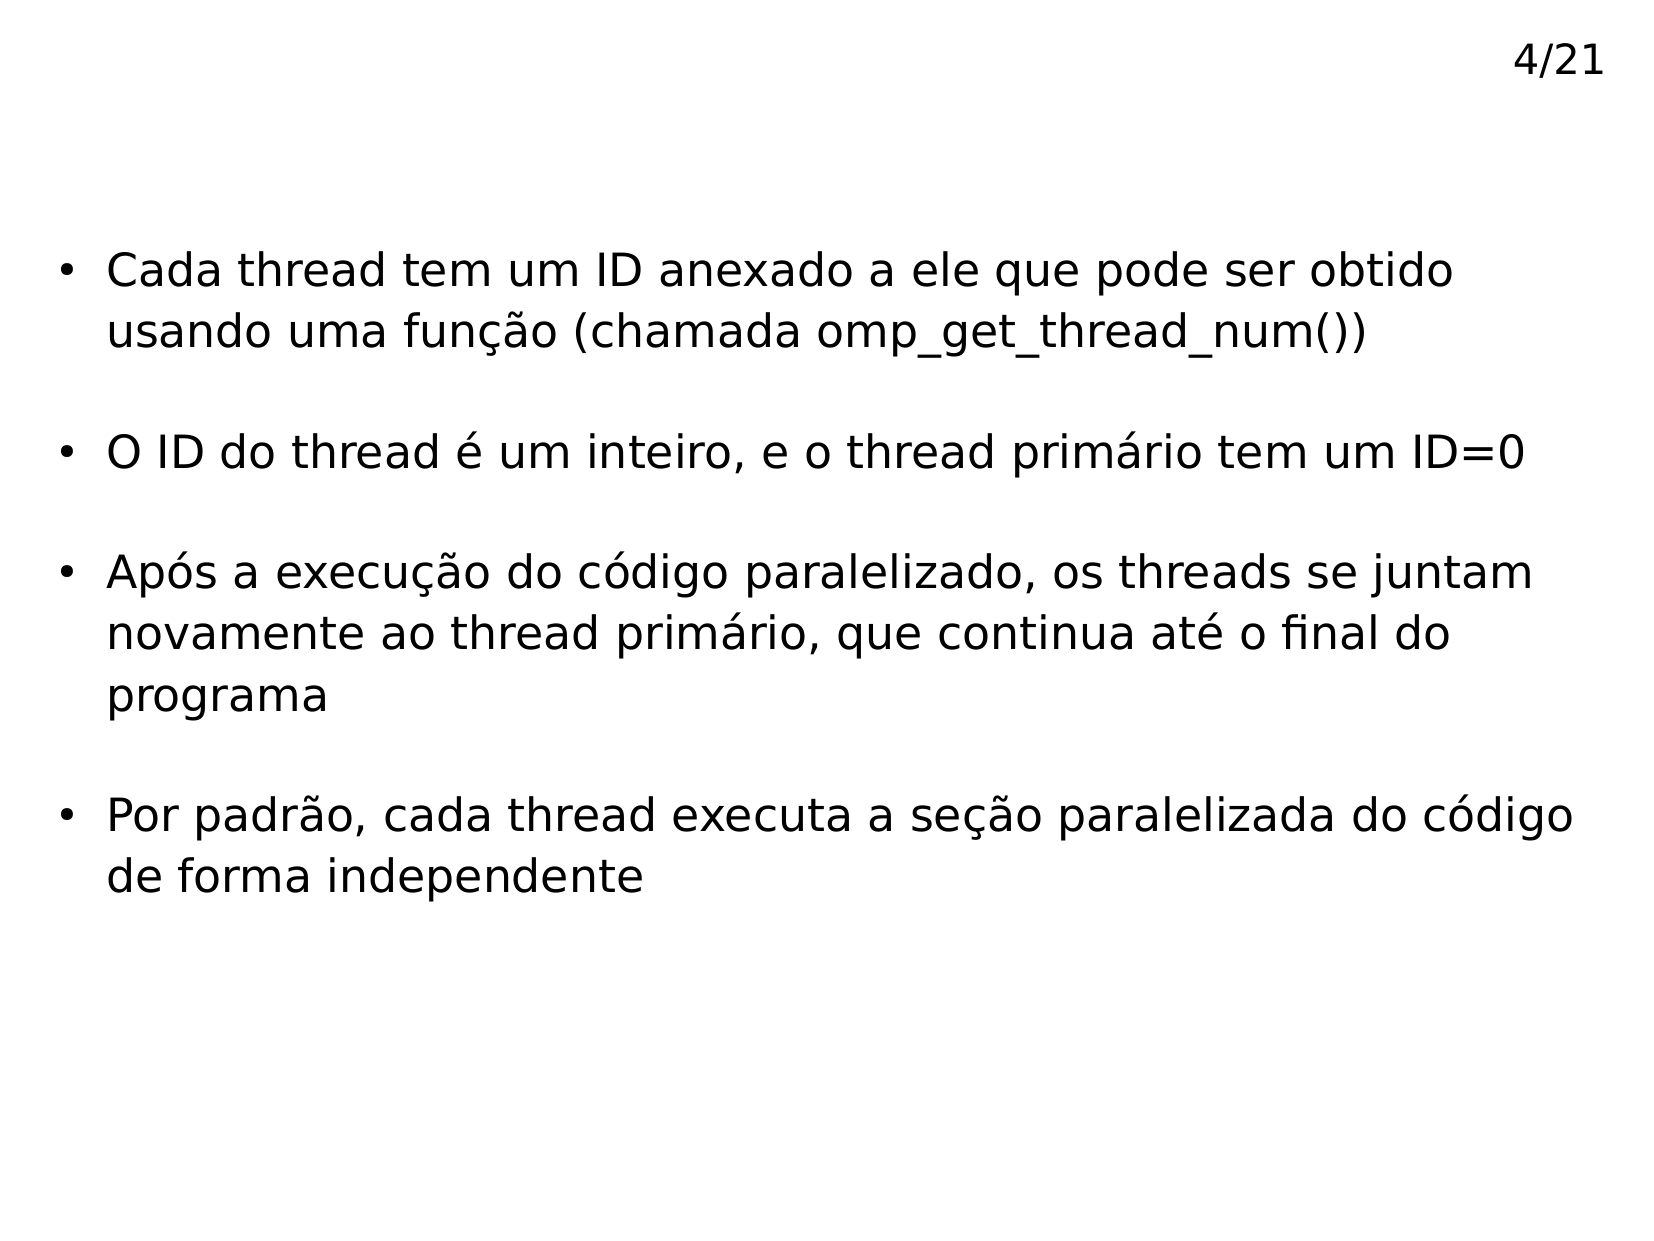

#
4
Cada thread tem um ID anexado a ele que pode ser obtido usando uma função (chamada omp_get_thread_num())
O ID do thread é um inteiro, e o thread primário tem um ID=0
Após a execução do código paralelizado, os threads se juntam novamente ao thread primário, que continua até o final do programa
Por padrão, cada thread executa a seção paralelizada do código de forma independente